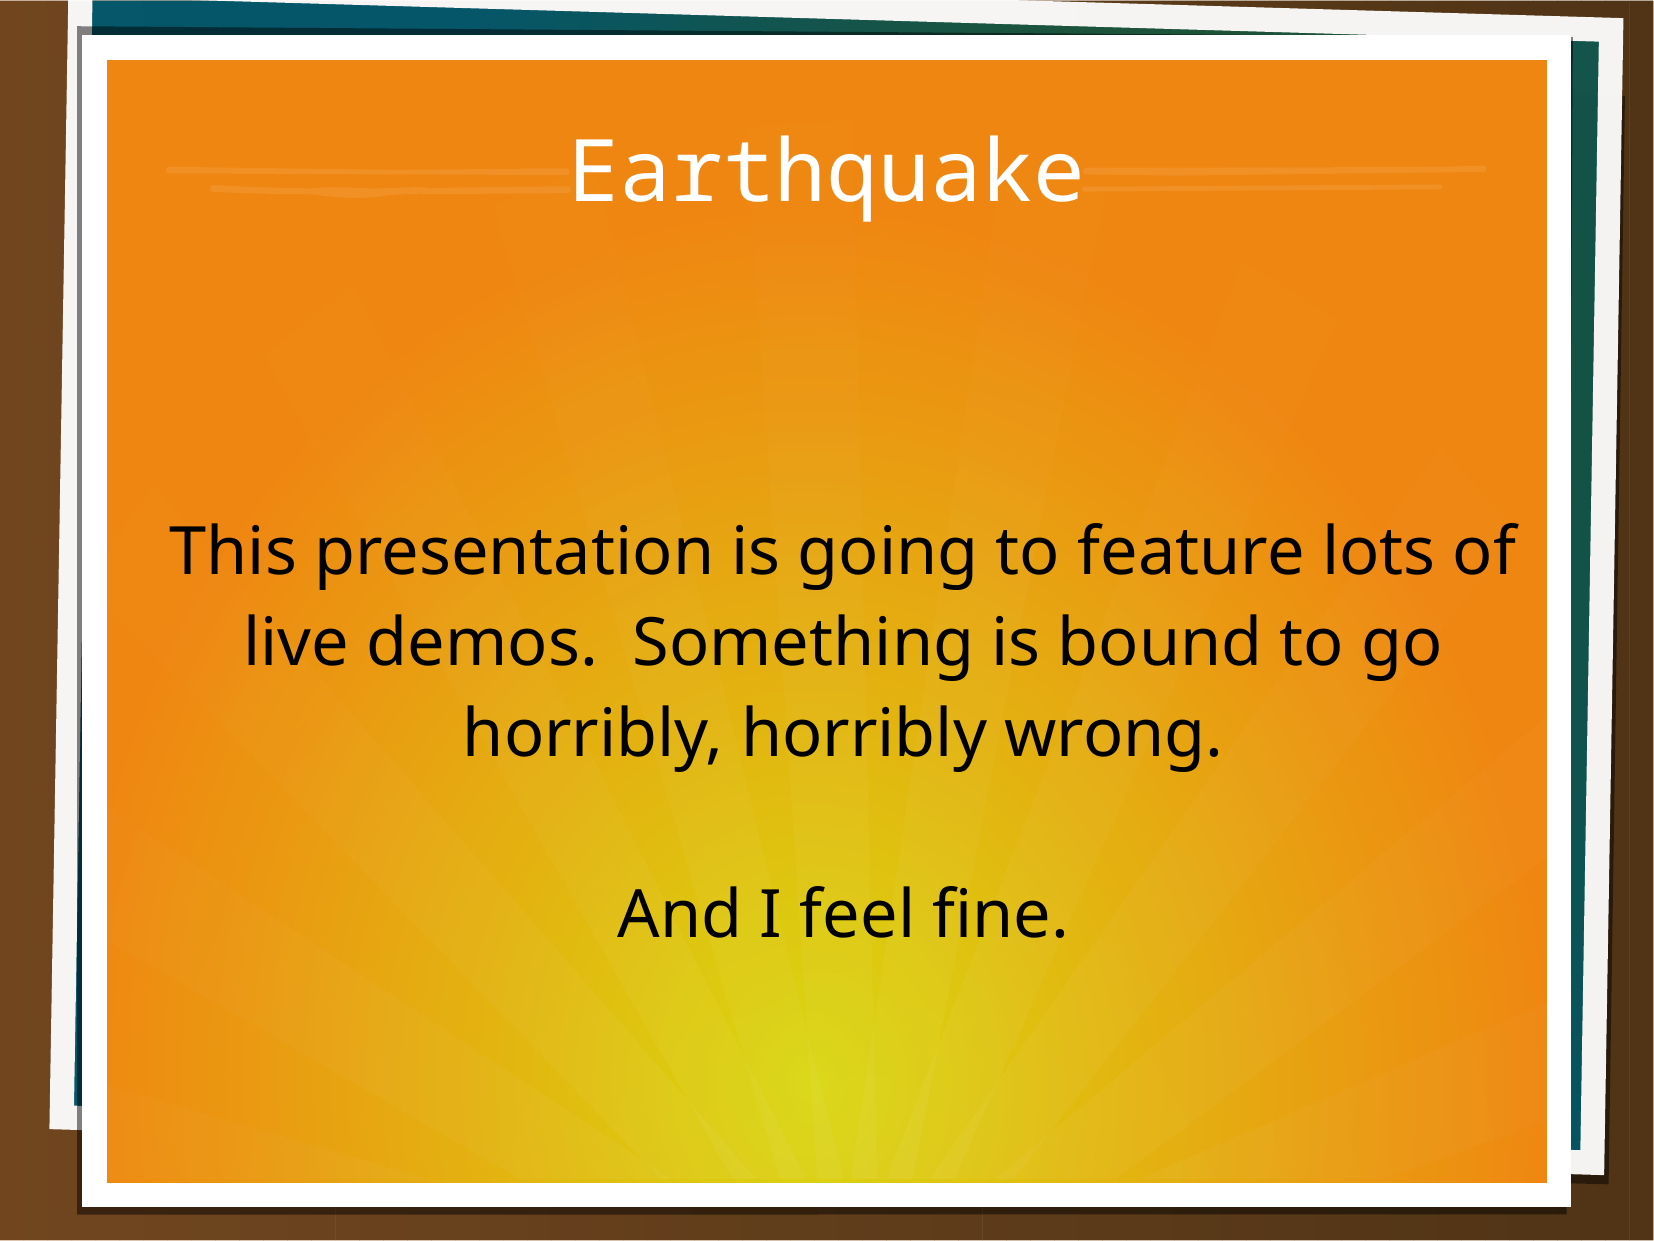

# Earthquake
This presentation is going to feature lots of live demos. Something is bound to go horribly, horribly wrong.
And I feel fine.